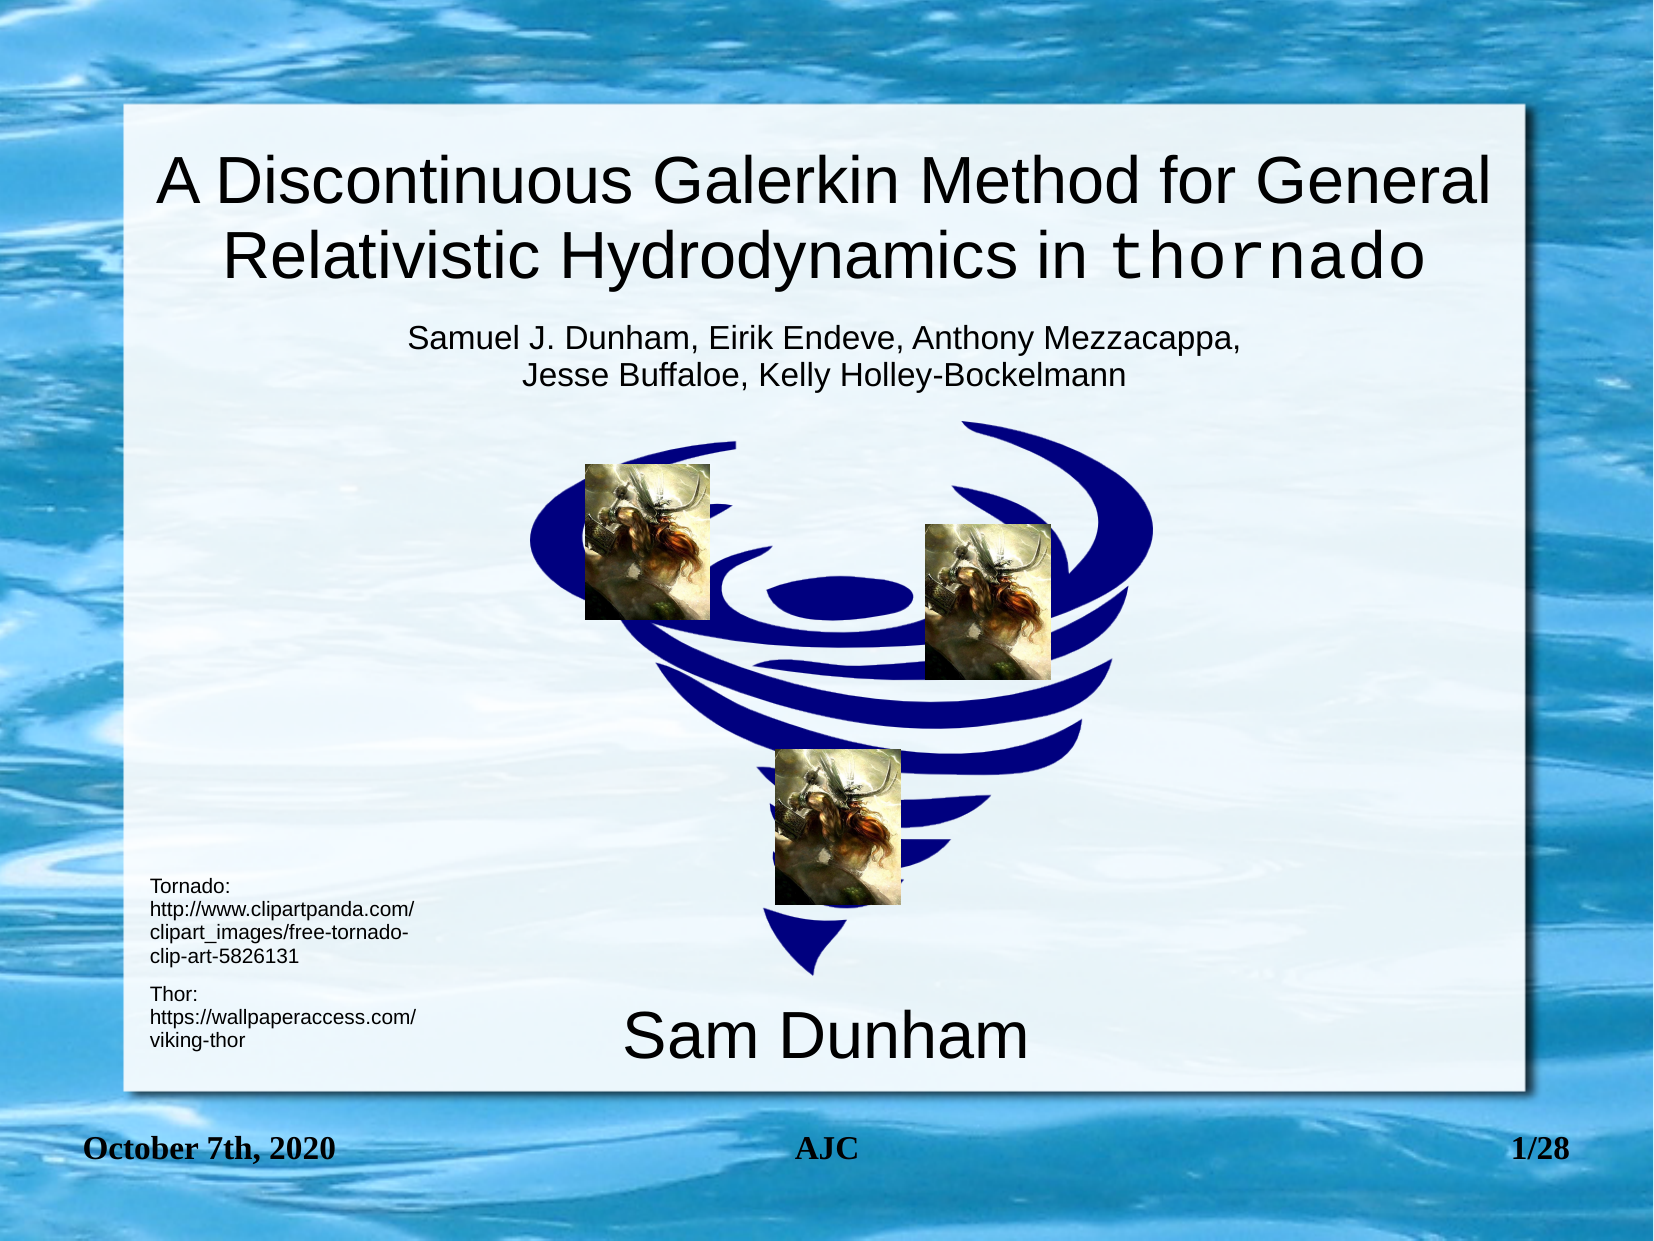

# A Discontinuous Galerkin Method for General Relativistic Hydrodynamics in thornado
Samuel J. Dunham, Eirik Endeve, Anthony Mezzacappa,
Jesse Buffaloe, Kelly Holley-Bockelmann
Tornado: http://www.clipartpanda.com/clipart_images/free-tornado-clip-art-5826131
Thor:
https://wallpaperaccess.com/viking-thor
Sam Dunham
October 7th, 2020
AJC
1